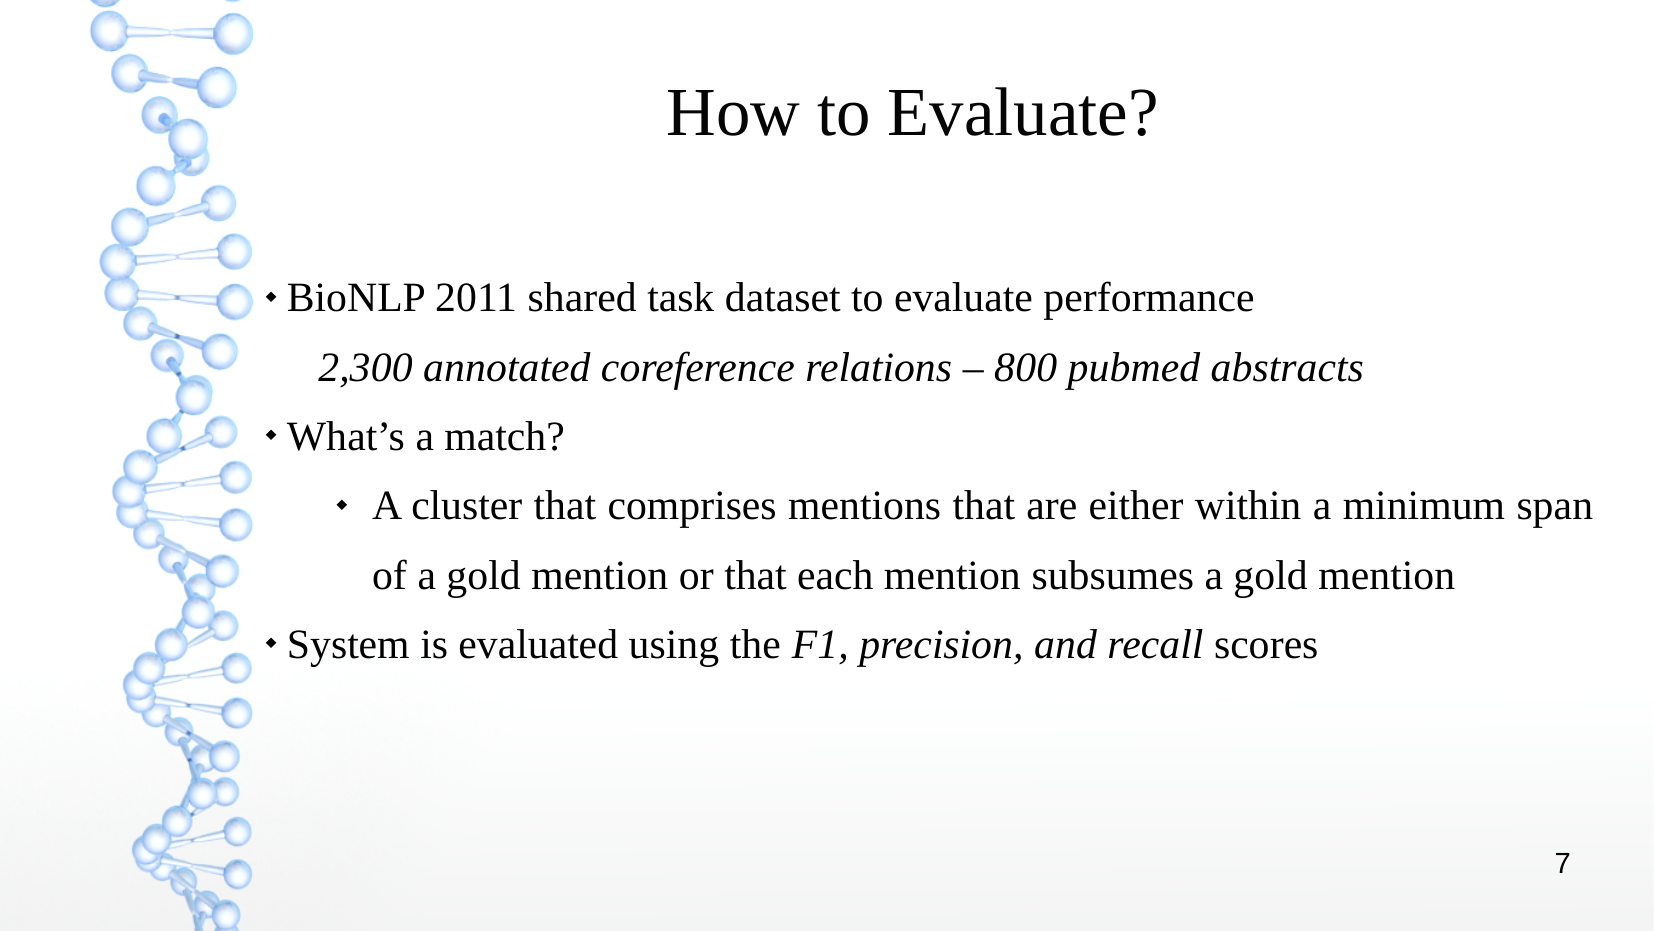

BioNLP 2011 shared task dataset to evaluate performance
 2,300 annotated coreference relations – 800 pubmed abstracts
 What’s a match?
A cluster that comprises mentions that are either within a minimum span of a gold mention or that each mention subsumes a gold mention
 System is evaluated using the F1, precision, and recall scores
# How to Evaluate?
7